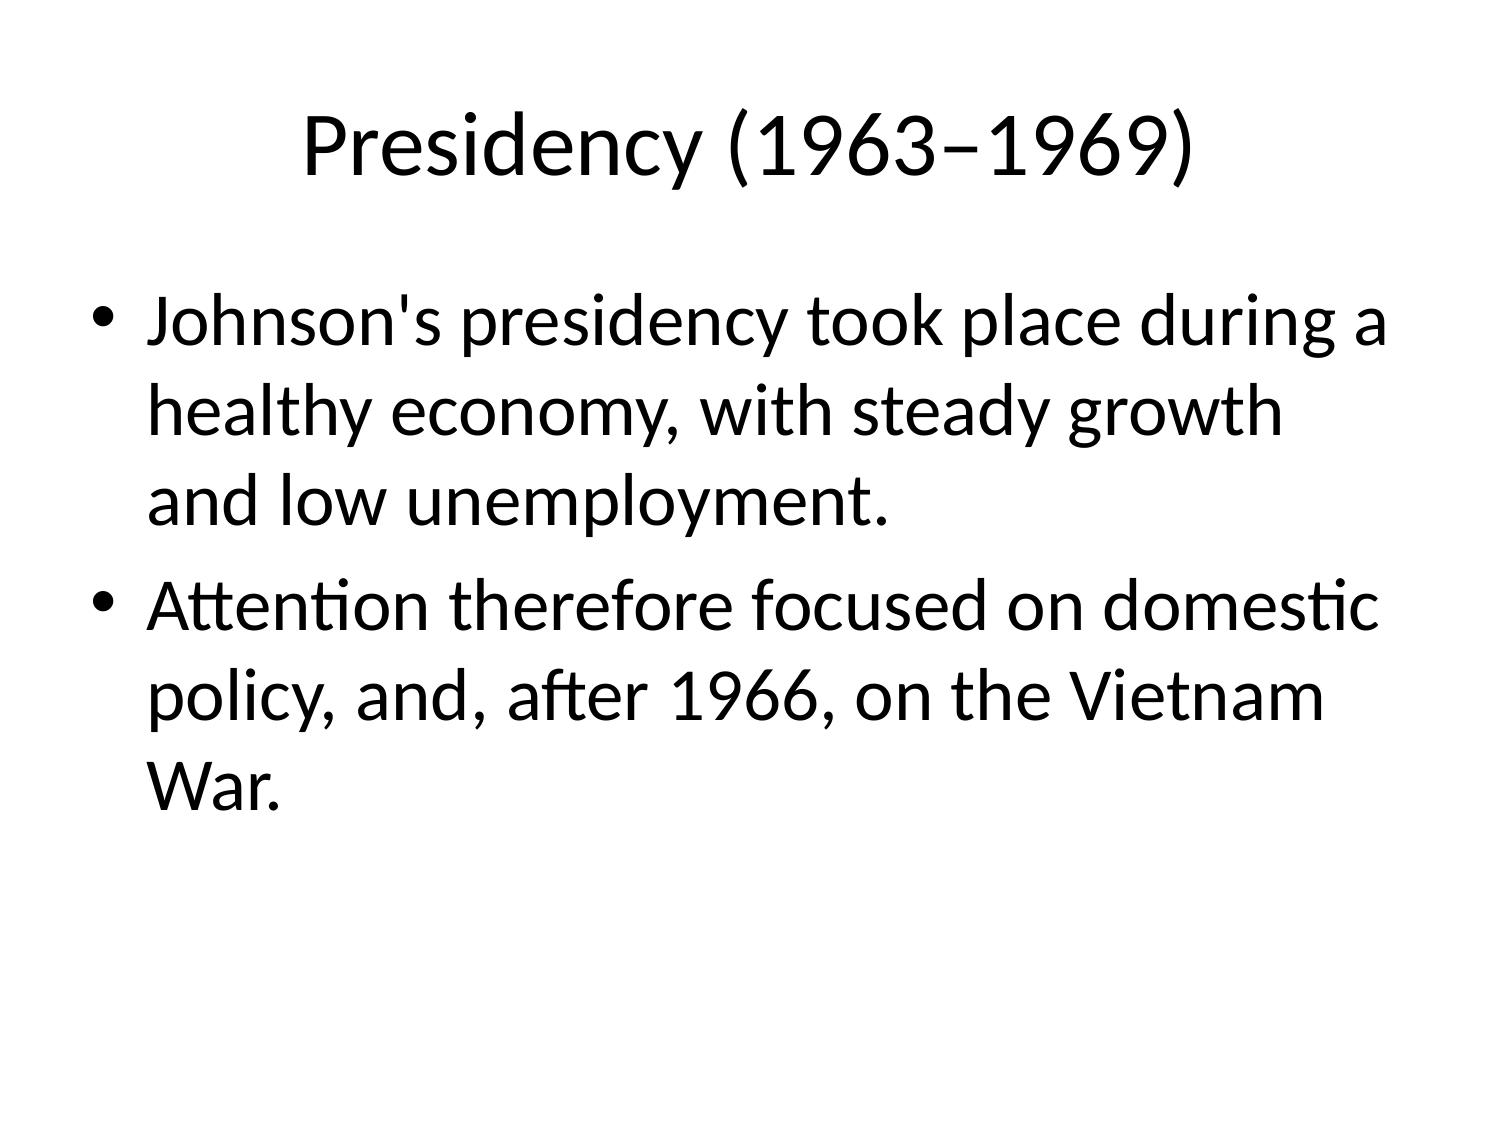

# Presidency (1963–1969)
Johnson's presidency took place during a healthy economy, with steady growth and low unemployment.
Attention therefore focused on domestic policy, and, after 1966, on the Vietnam War.